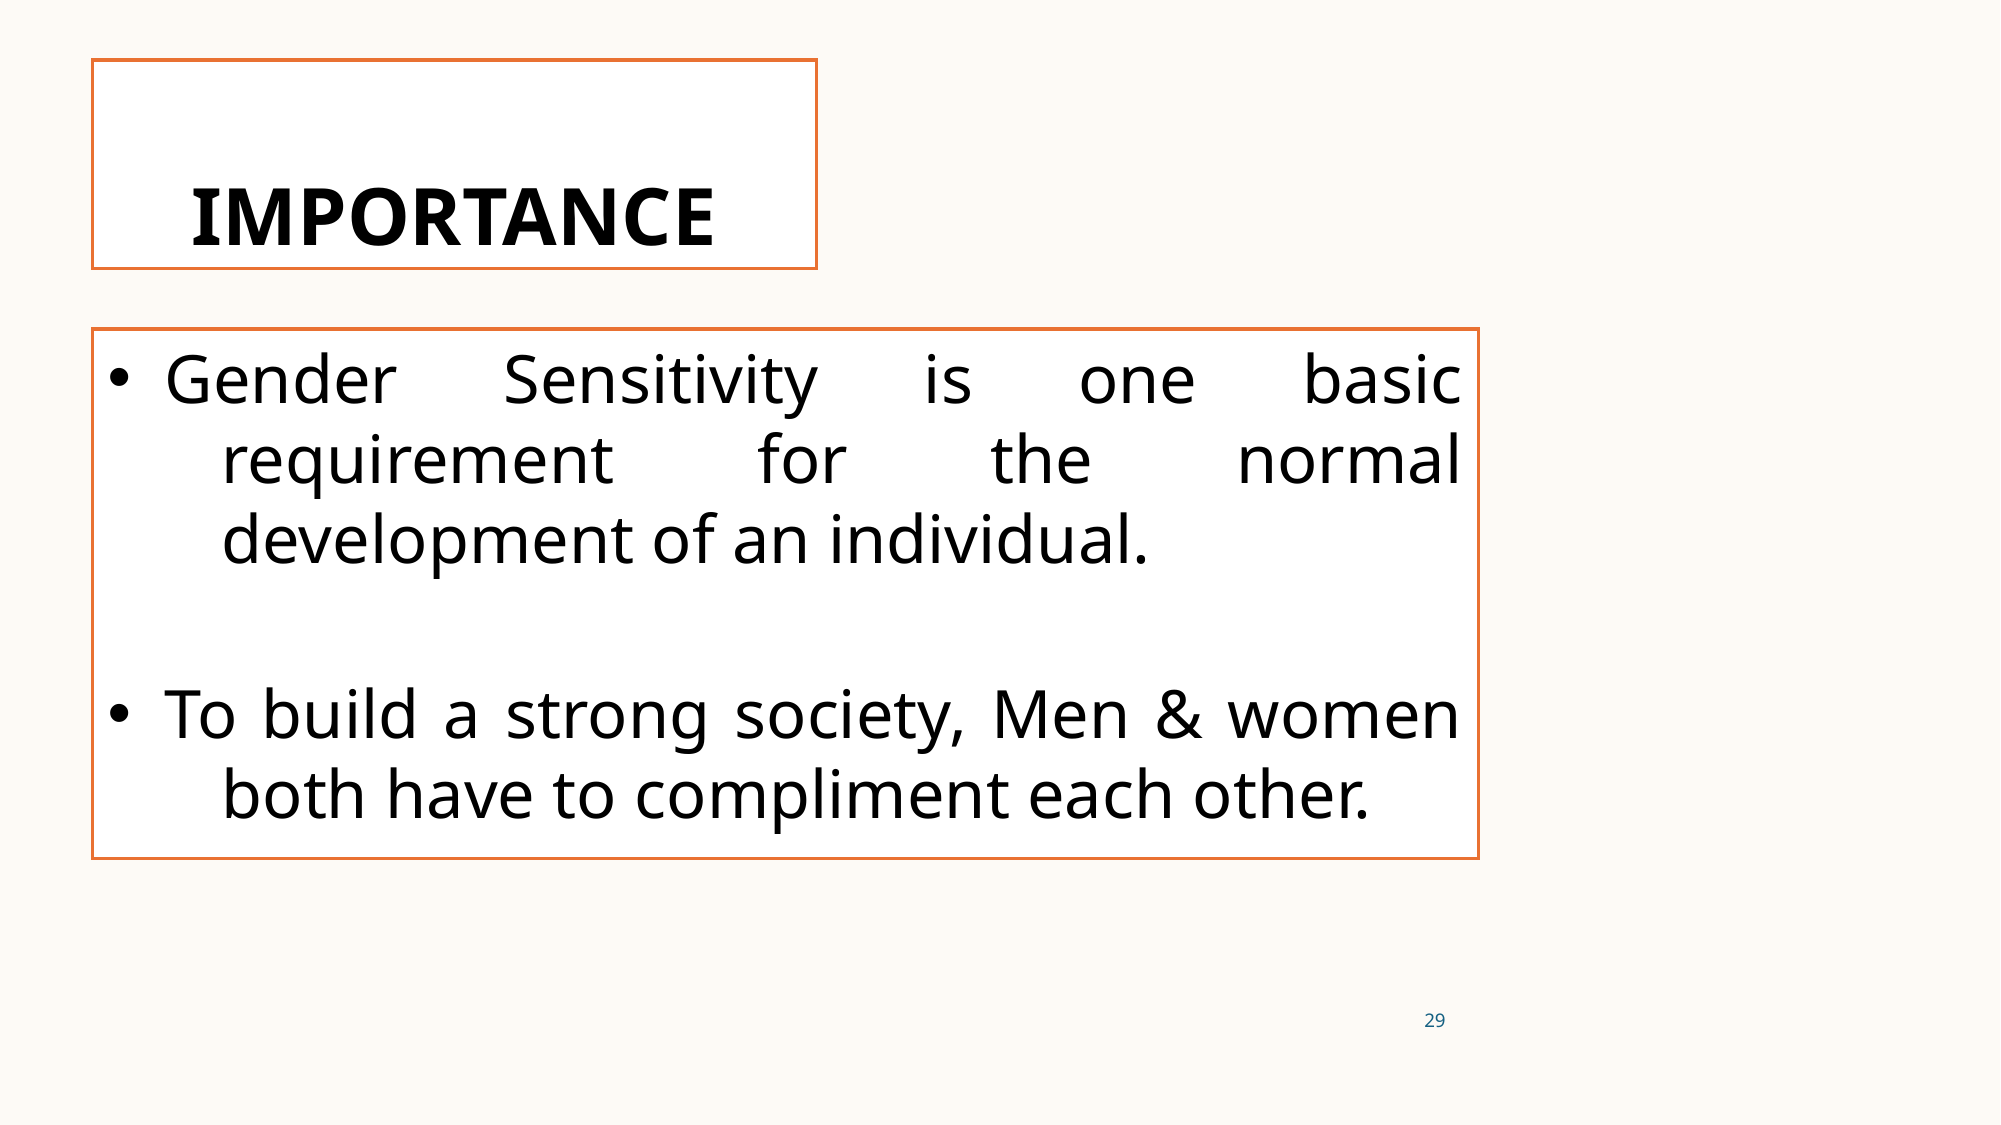

# Importance
Gender Sensitivity is one basic requirement for the normal development of an individual.
To build a strong society, Men & women both have to compliment each other.